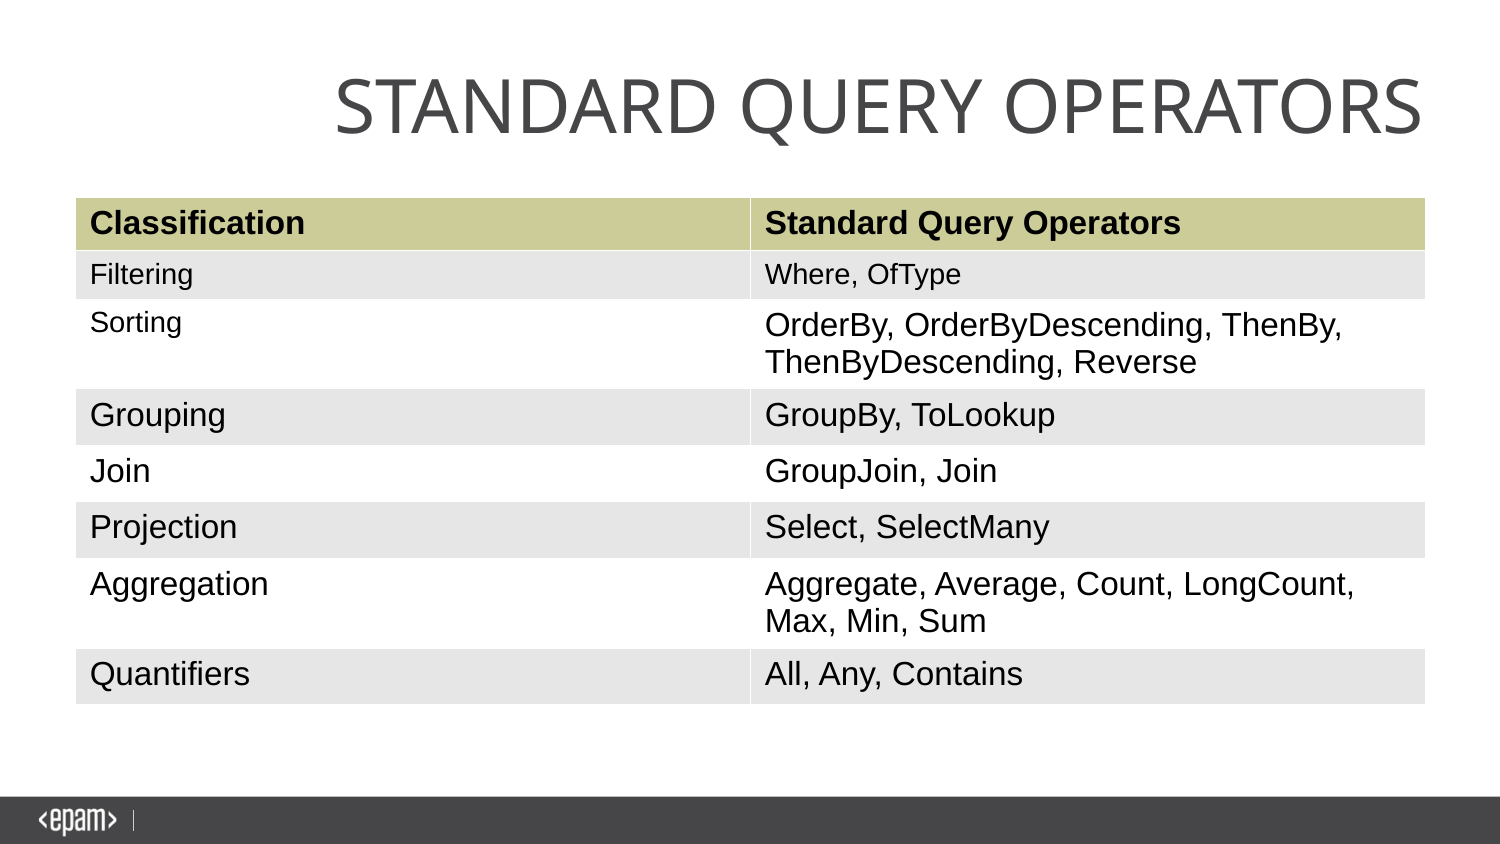

# STANDARD QUERY OPERATORS
| Classification | Standard Query Operators |
| --- | --- |
| Filtering | Where, OfType |
| Sorting | OrderBy, OrderByDescending, ThenBy, ThenByDescending, Reverse |
| Grouping | GroupBy, ToLookup |
| Join | GroupJoin, Join |
| Projection | Select, SelectMany |
| Aggregation | Aggregate, Average, Count, LongCount, Max, Min, Sum |
| Quantifiers | All, Any, Contains |